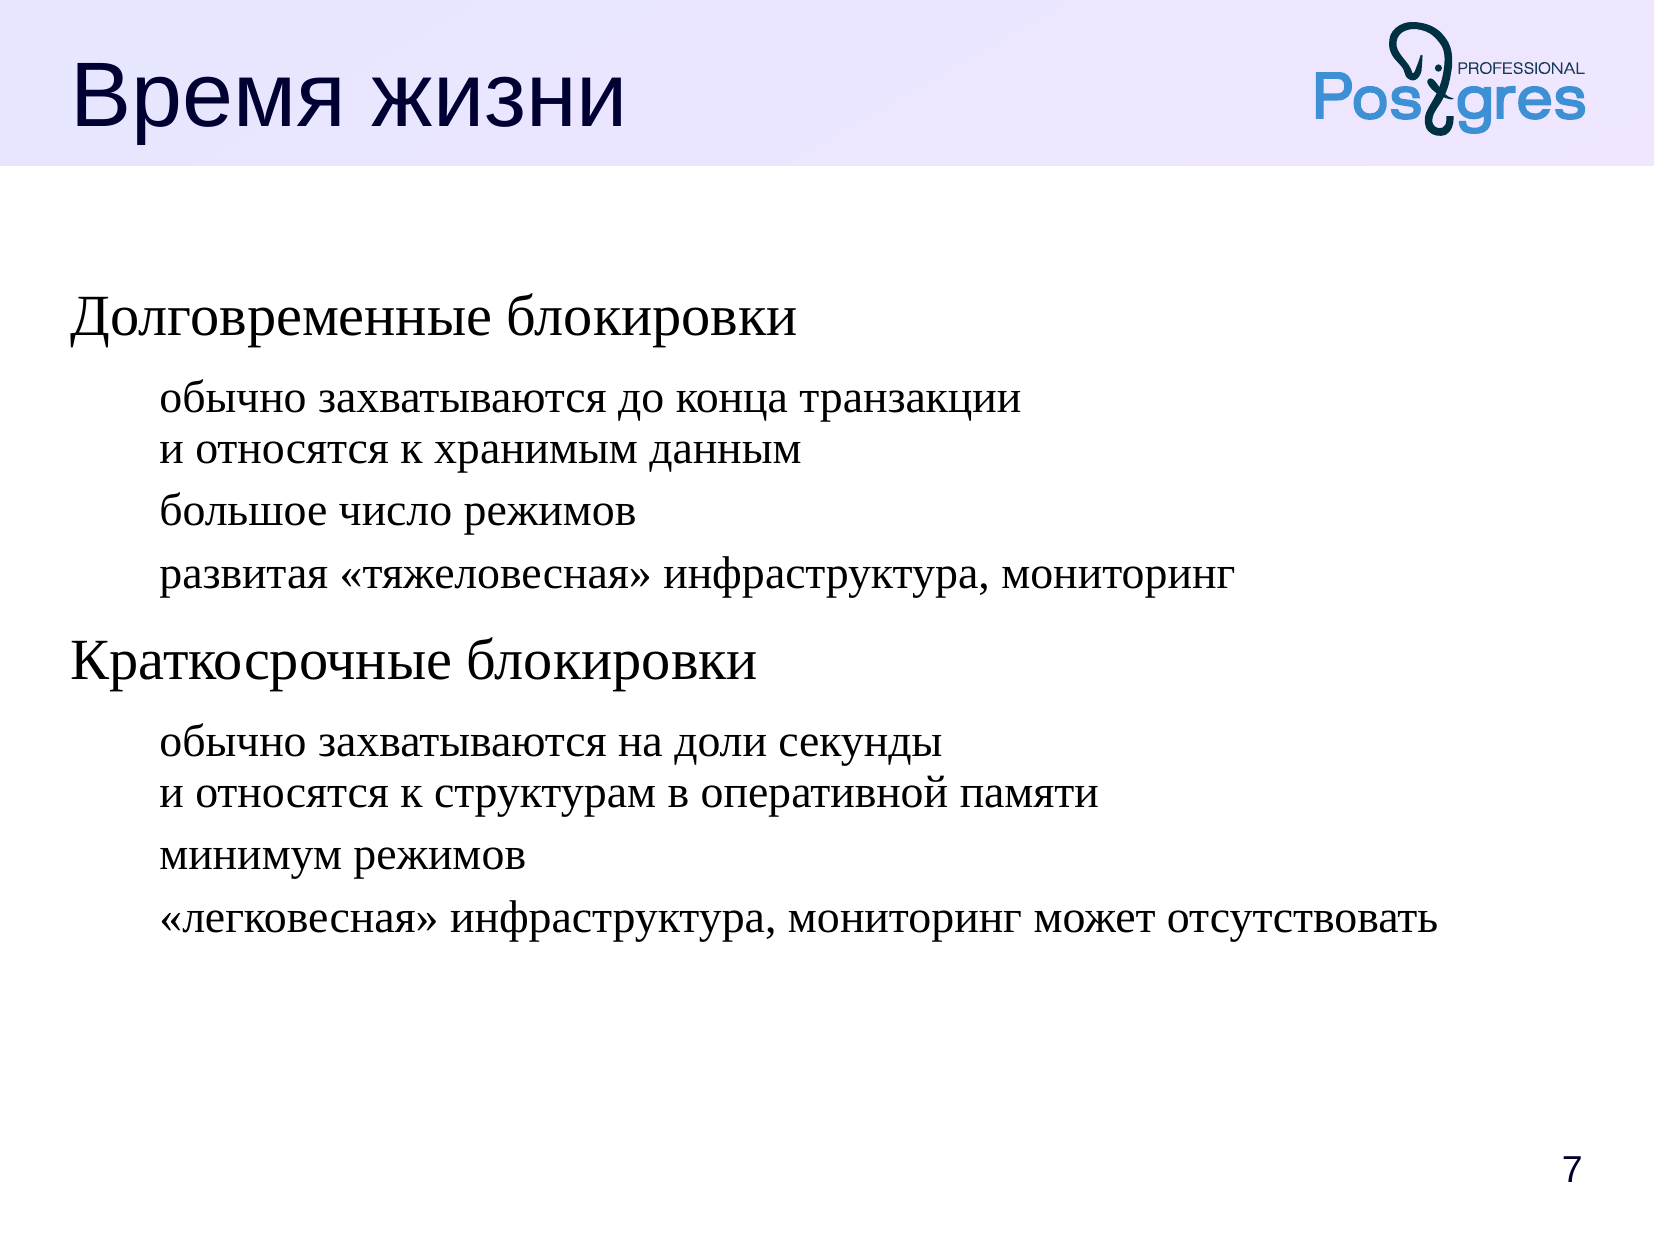

# Время жизни
Долговременные блокировки
обычно захватываются до конца транзакции
и относятся к хранимым данным
большое число режимов
развитая «тяжеловесная» инфраструктура, мониторинг
Краткосрочные блокировки
обычно захватываются на доли секунды
и относятся к структурам в оперативной памяти
минимум режимов
«легковесная» инфраструктура, мониторинг может отсутствовать